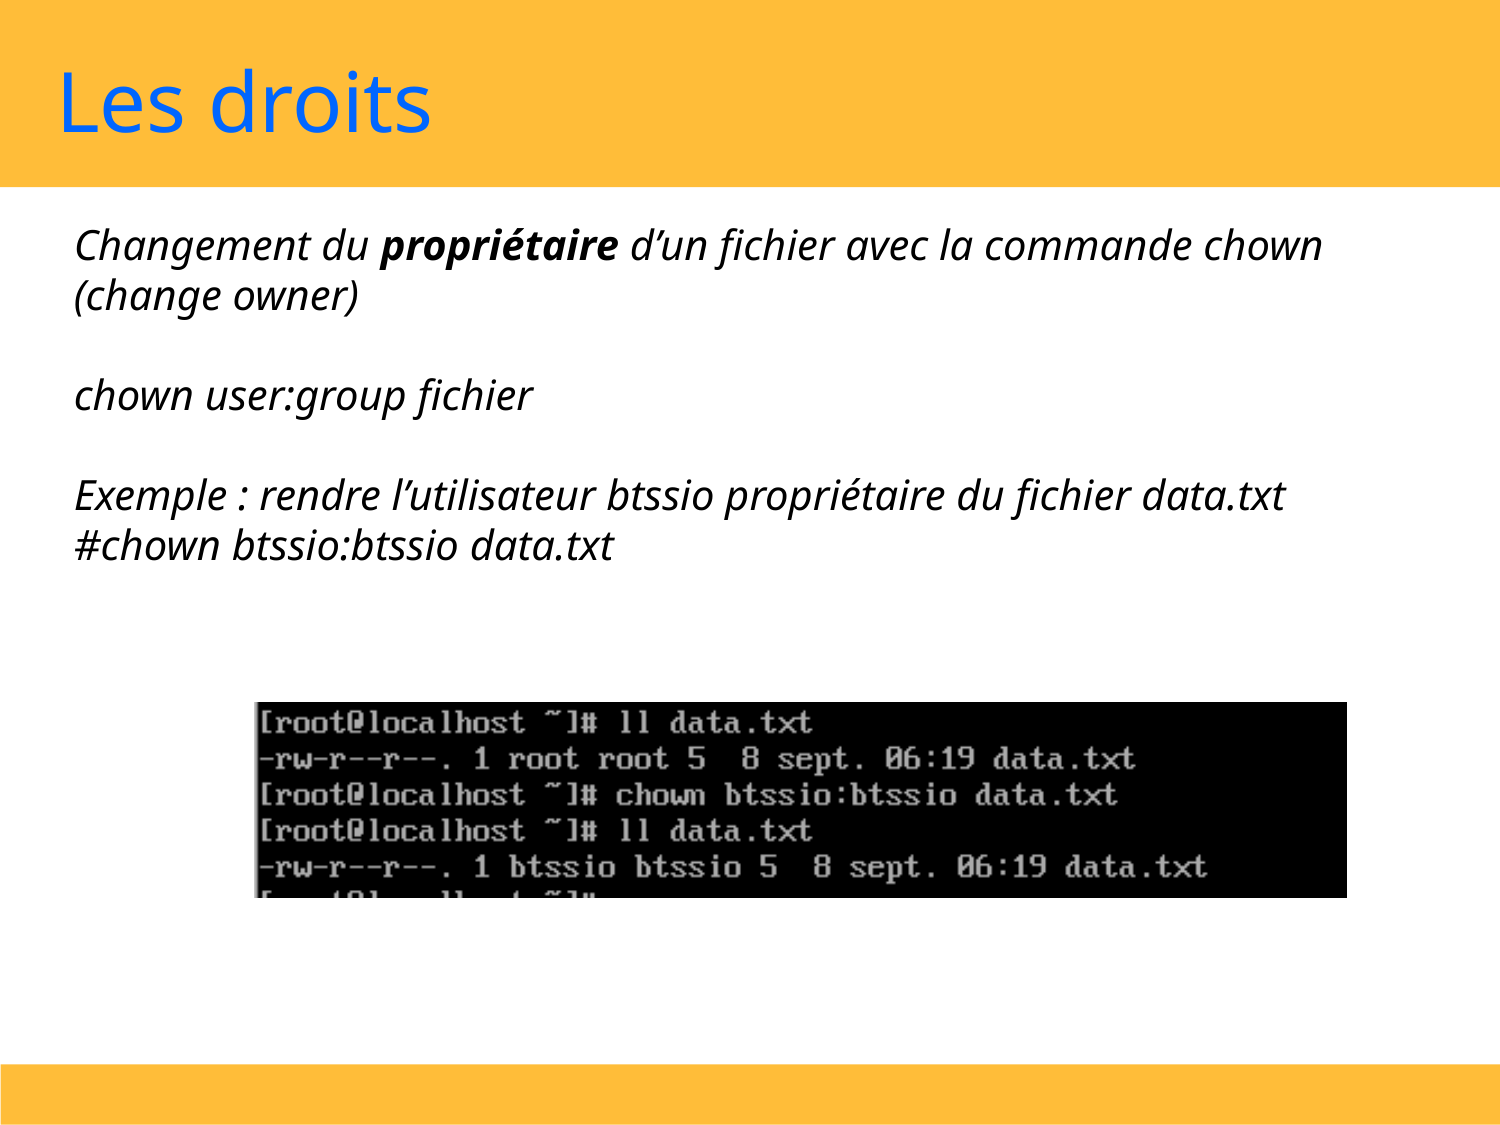

#
Les droits
Changement du propriétaire d’un fichier avec la commande chown (change owner)
chown user:group fichier
Exemple : rendre l’utilisateur btssio propriétaire du fichier data.txt
#chown btssio:btssio data.txt